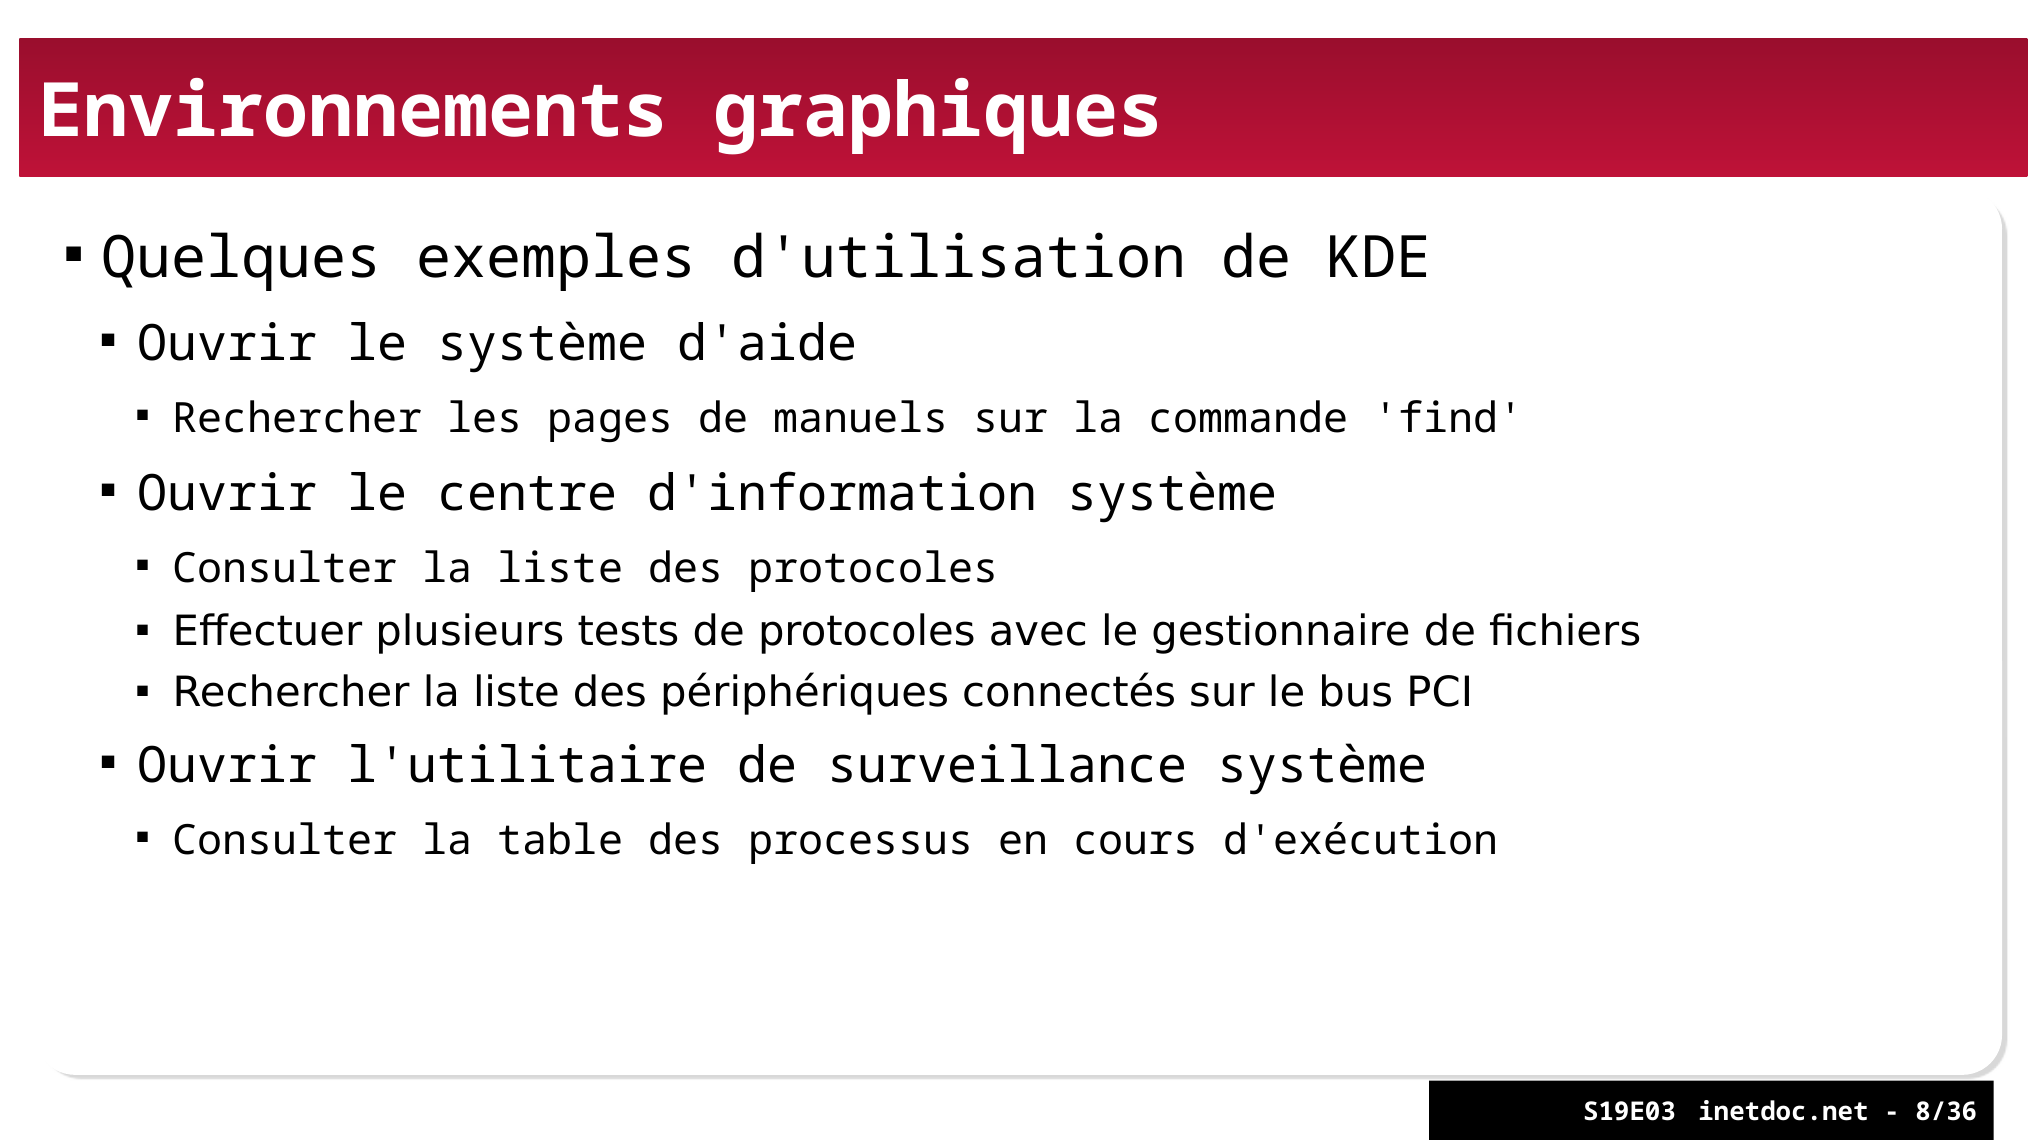

Environnements graphiques
Quelques exemples d'utilisation de KDE
Ouvrir le système d'aide
Rechercher les pages de manuels sur la commande 'find'
Ouvrir le centre d'information système
Consulter la liste des protocoles
Effectuer plusieurs tests de protocoles avec le gestionnaire de fichiers
Rechercher la liste des périphériques connectés sur le bus PCI
Ouvrir l'utilitaire de surveillance système
Consulter la table des processus en cours d'exécution
S19E03	inetdoc.net - /36